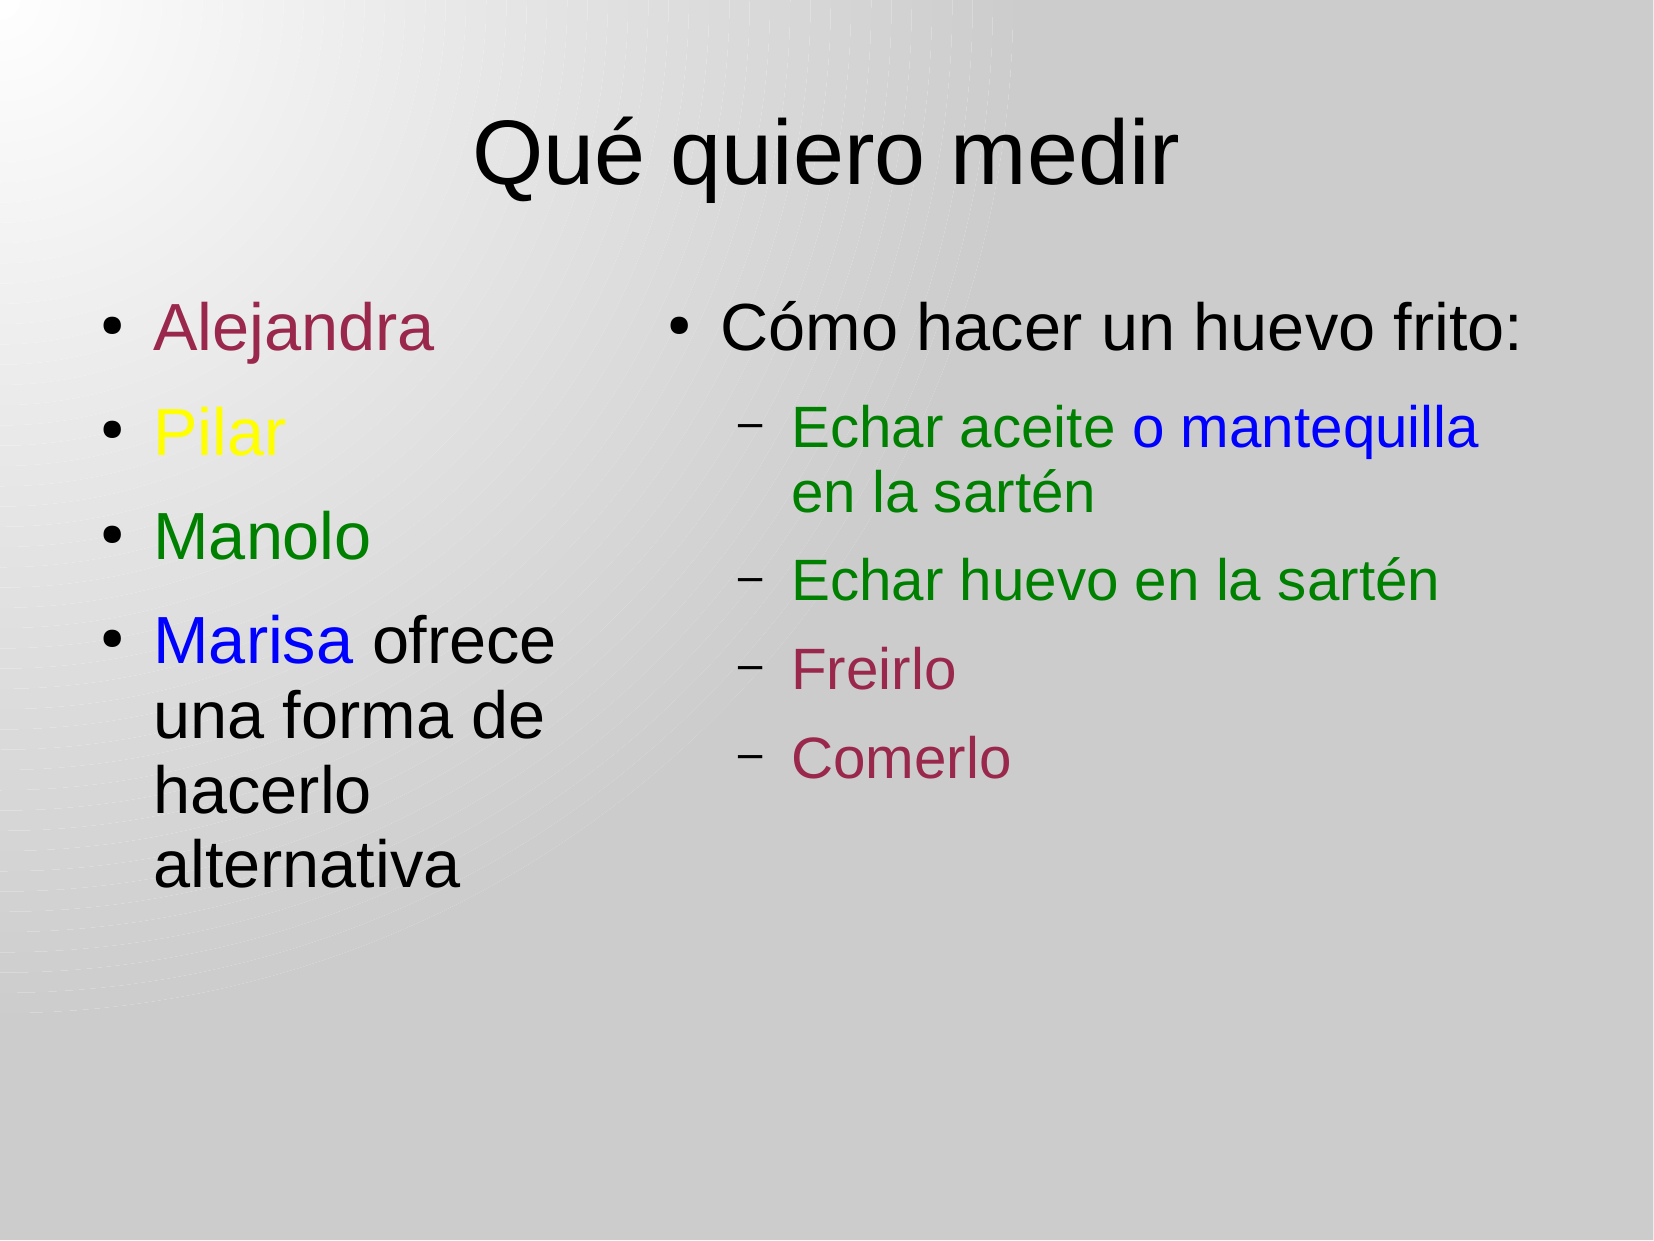

# Qué quiero medir
Alejandra
Pilar
Manolo
Marisa ofrece una forma de hacerlo alternativa
Cómo hacer un huevo frito:
Echar aceite o mantequilla en la sartén
Echar huevo en la sartén
Freirlo
Comerlo